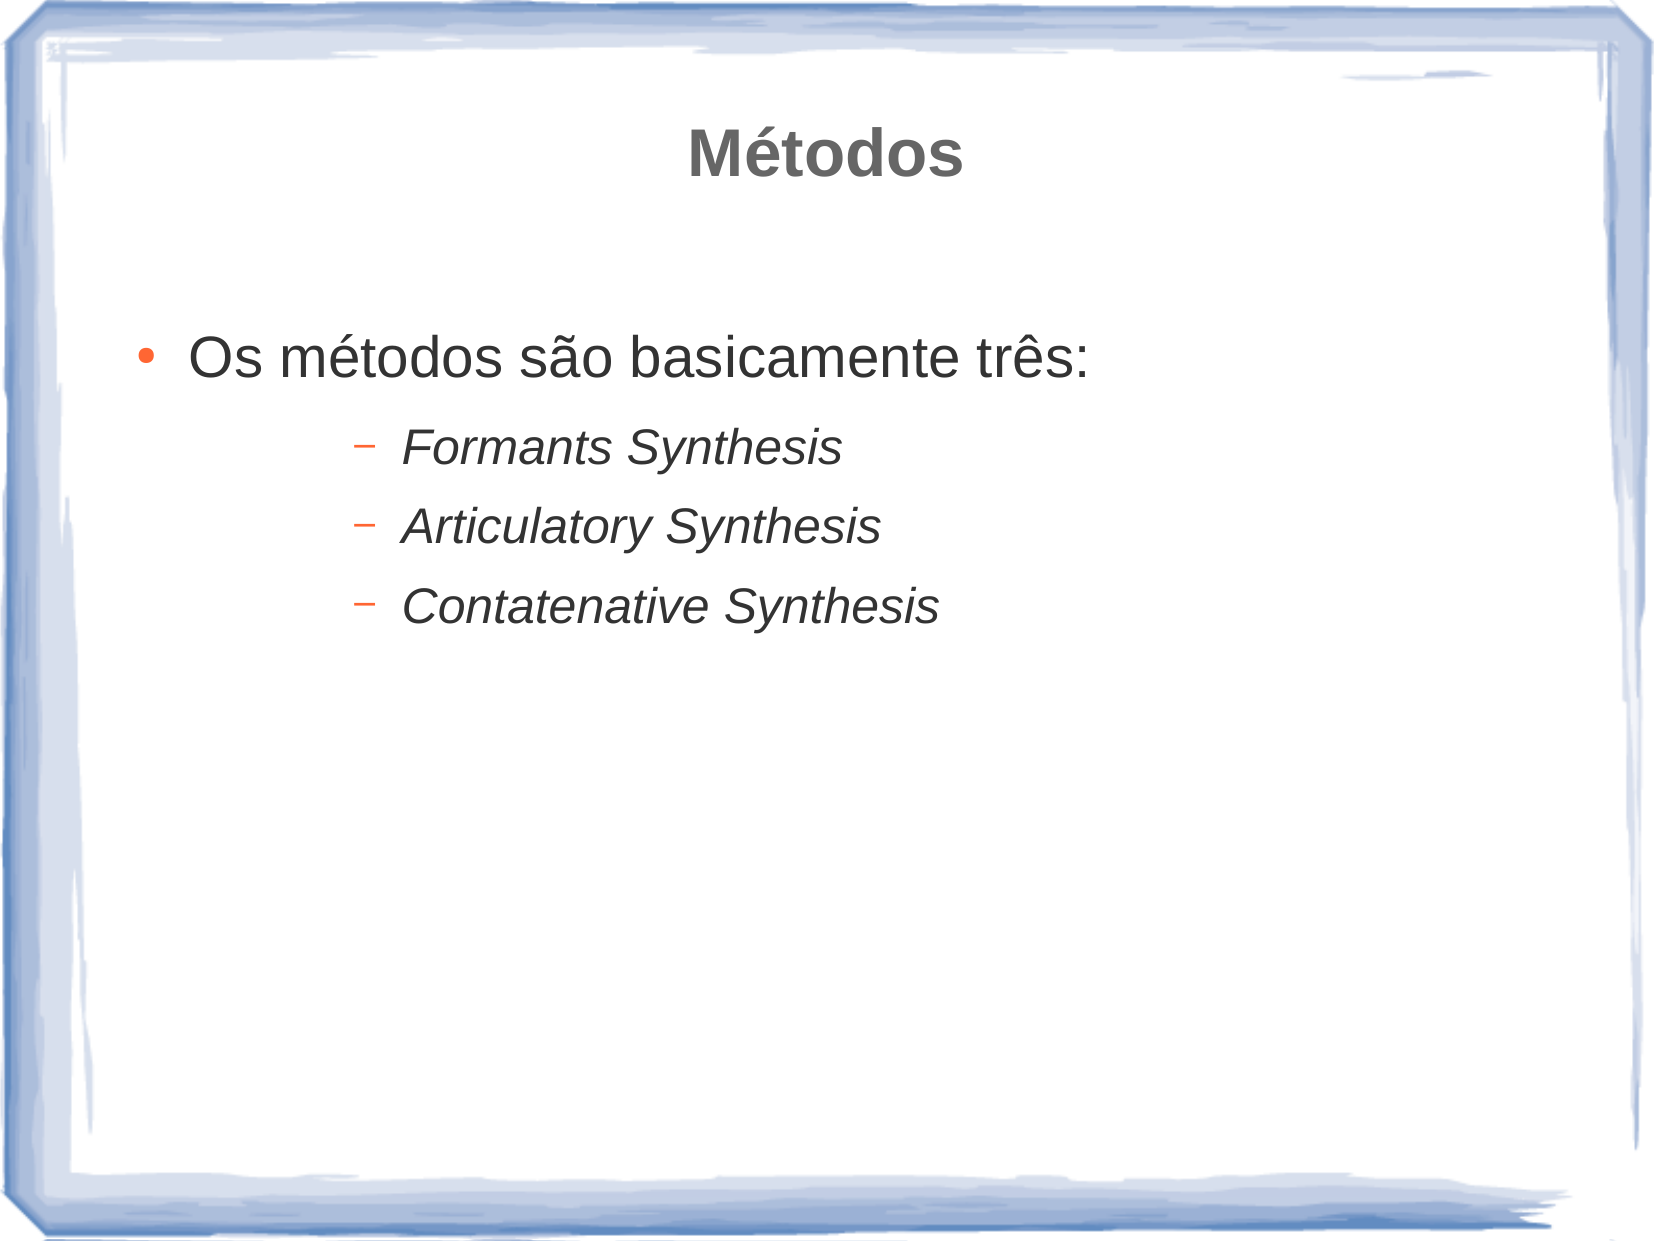

# Métodos
Os métodos são basicamente três:
Formants Synthesis
Articulatory Synthesis
Contatenative Synthesis